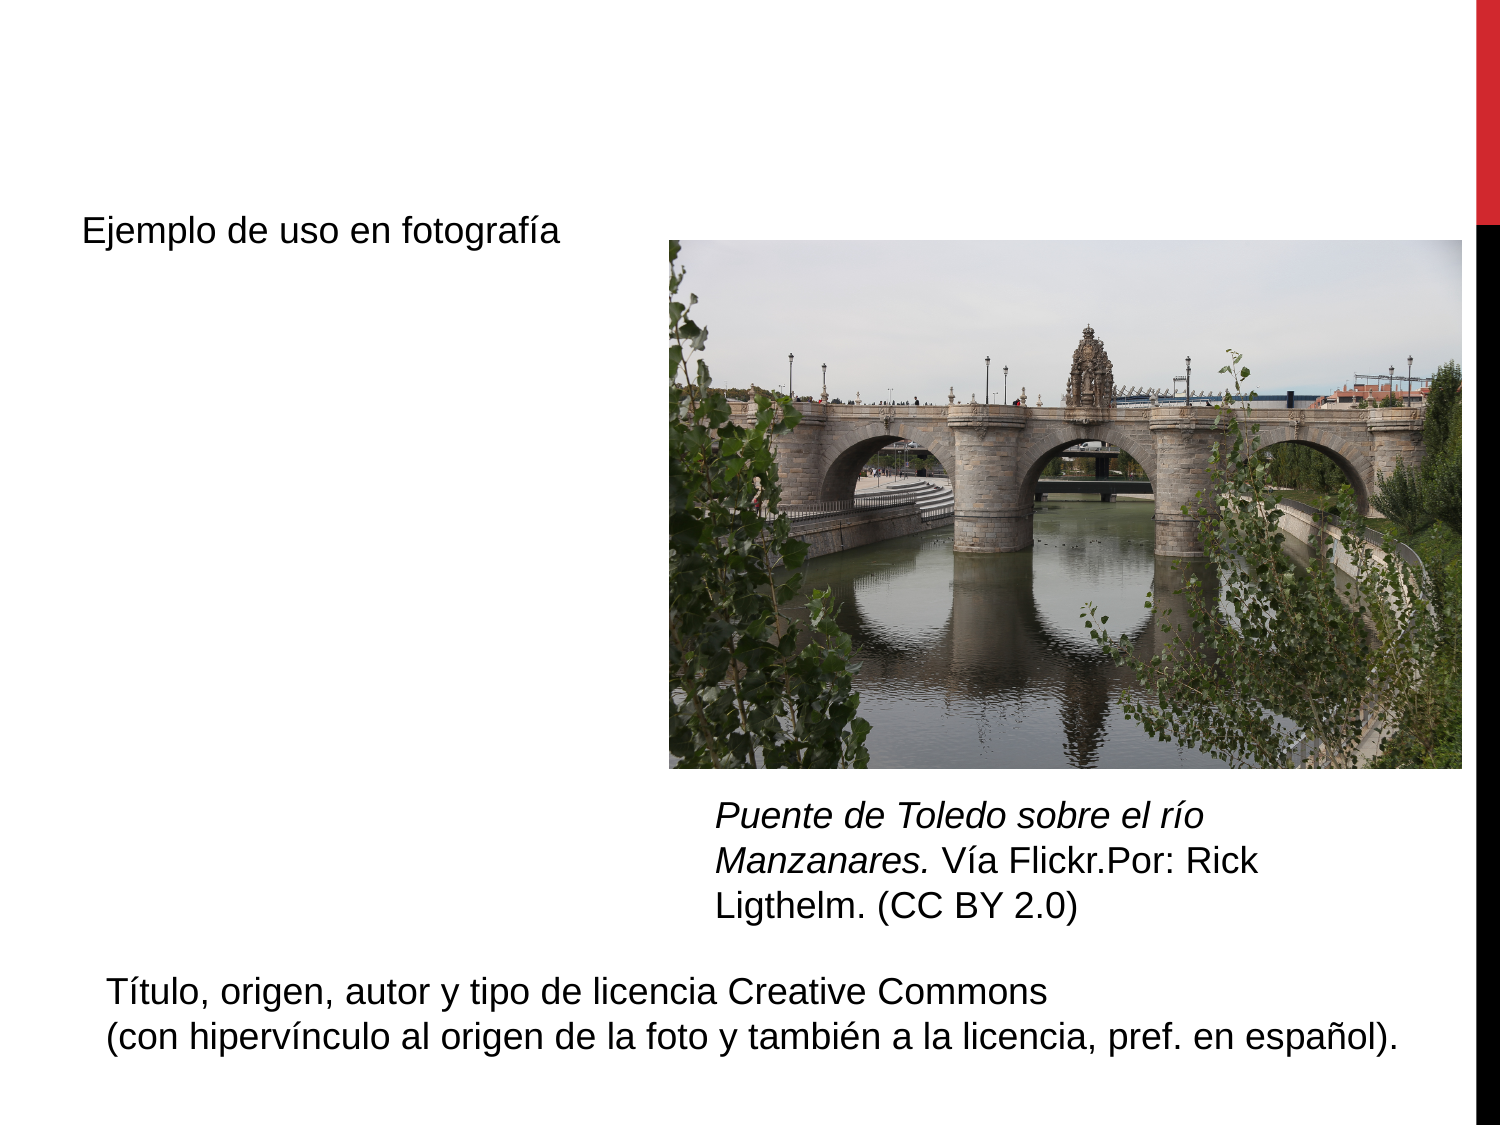

Ejemplo de uso en fotografía
Puente de Toledo sobre el río Manzanares. Vía Flickr.Por: Rick Ligthelm. (CC BY 2.0)
Título, origen, autor y tipo de licencia Creative Commons
(con hipervínculo al origen de la foto y también a la licencia, pref. en español).